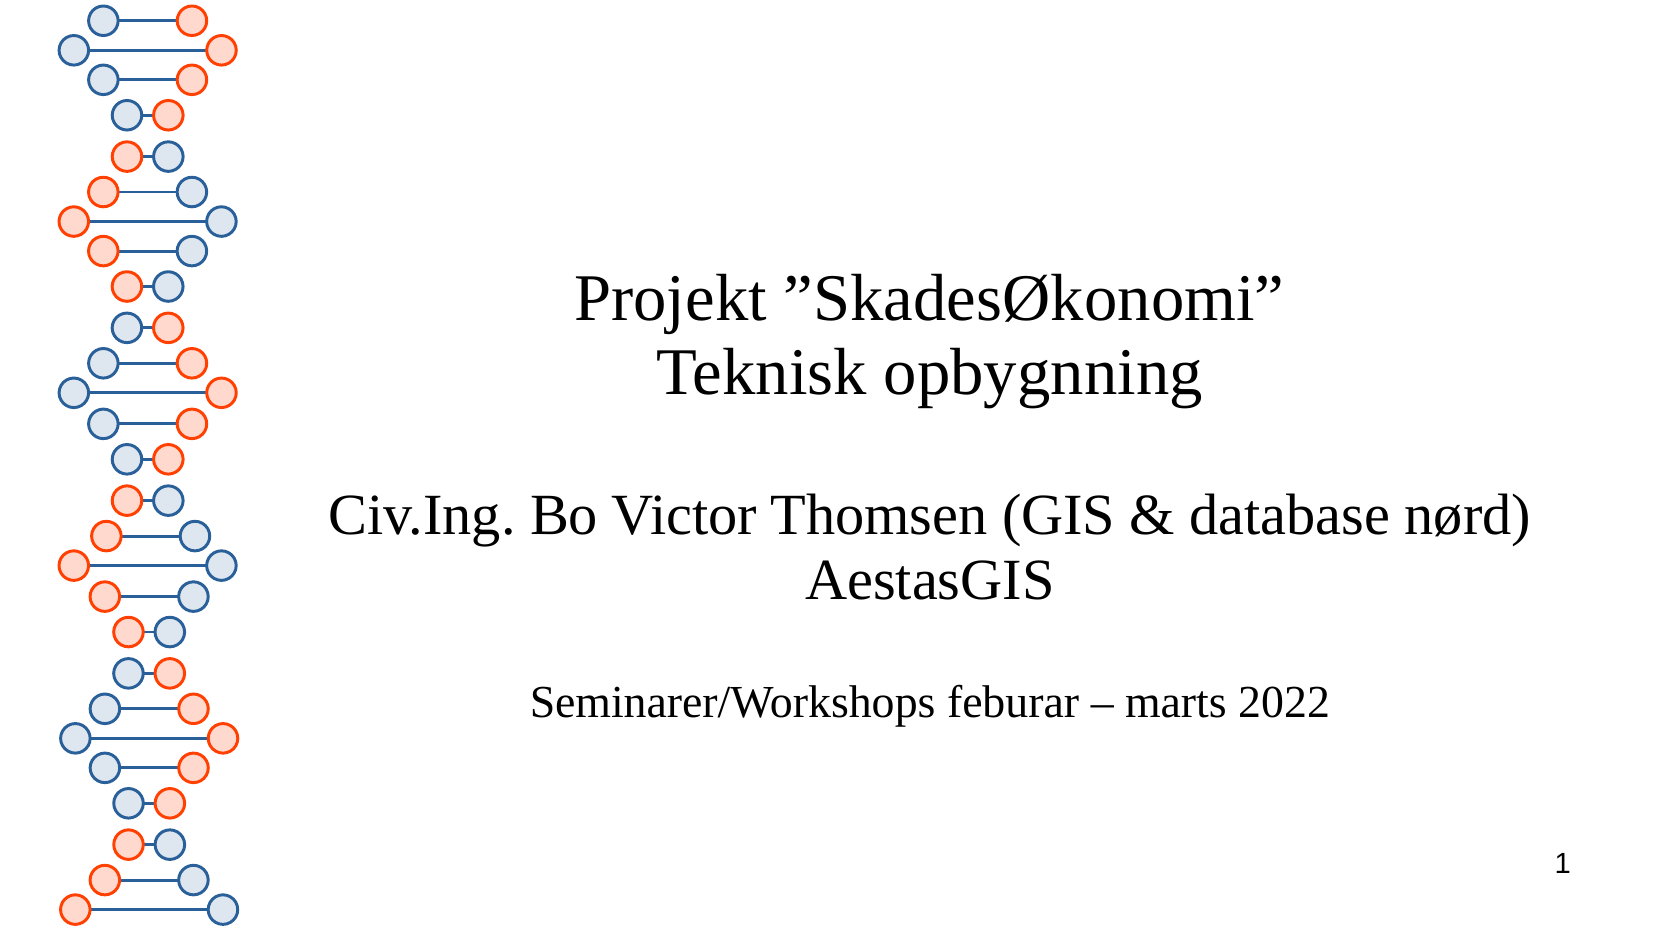

# Projekt ”SkadesØkonomi”
Teknisk opbygnning
Civ.Ing. Bo Victor Thomsen (GIS & database nørd)
AestasGIS
Seminarer/Workshops feburar – marts 2022
1